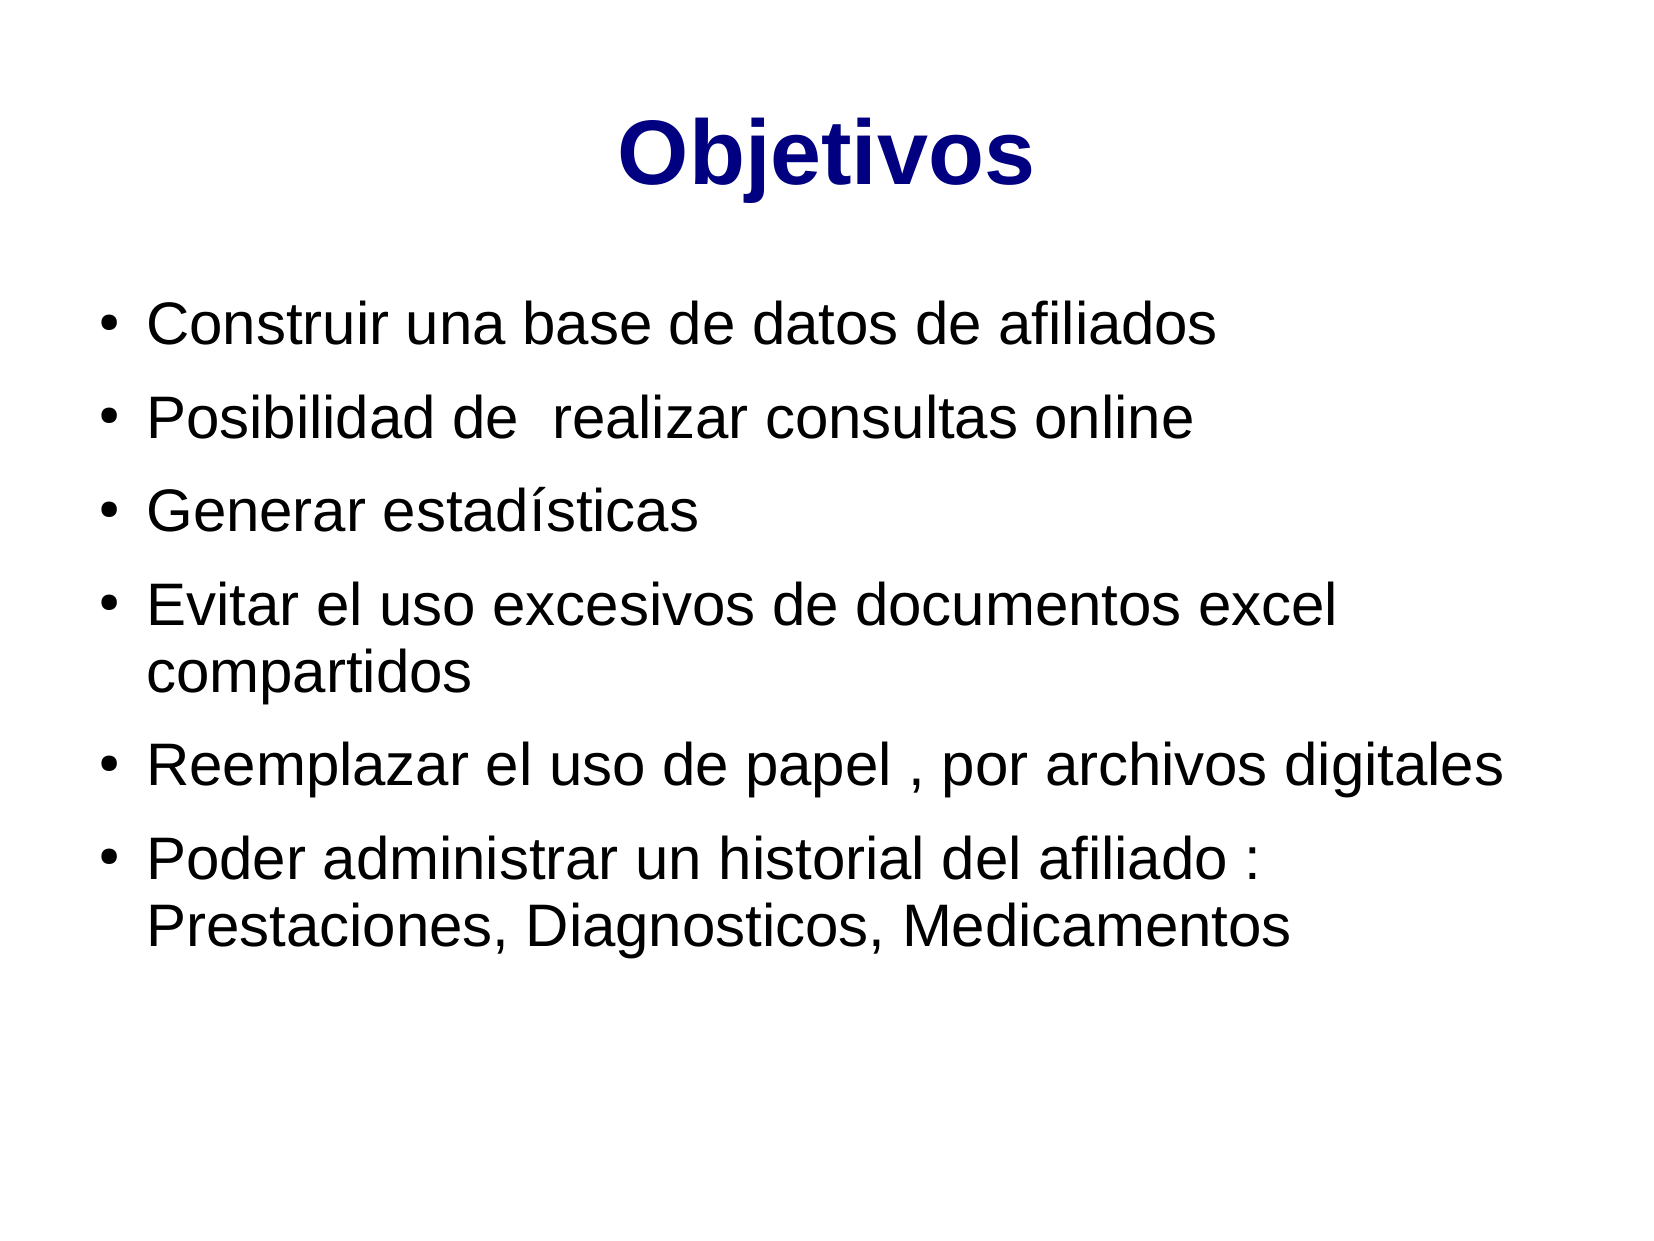

# Objetivos
Construir una base de datos de afiliados
Posibilidad de realizar consultas online
Generar estadísticas
Evitar el uso excesivos de documentos excel compartidos
Reemplazar el uso de papel , por archivos digitales
Poder administrar un historial del afiliado : Prestaciones, Diagnosticos, Medicamentos